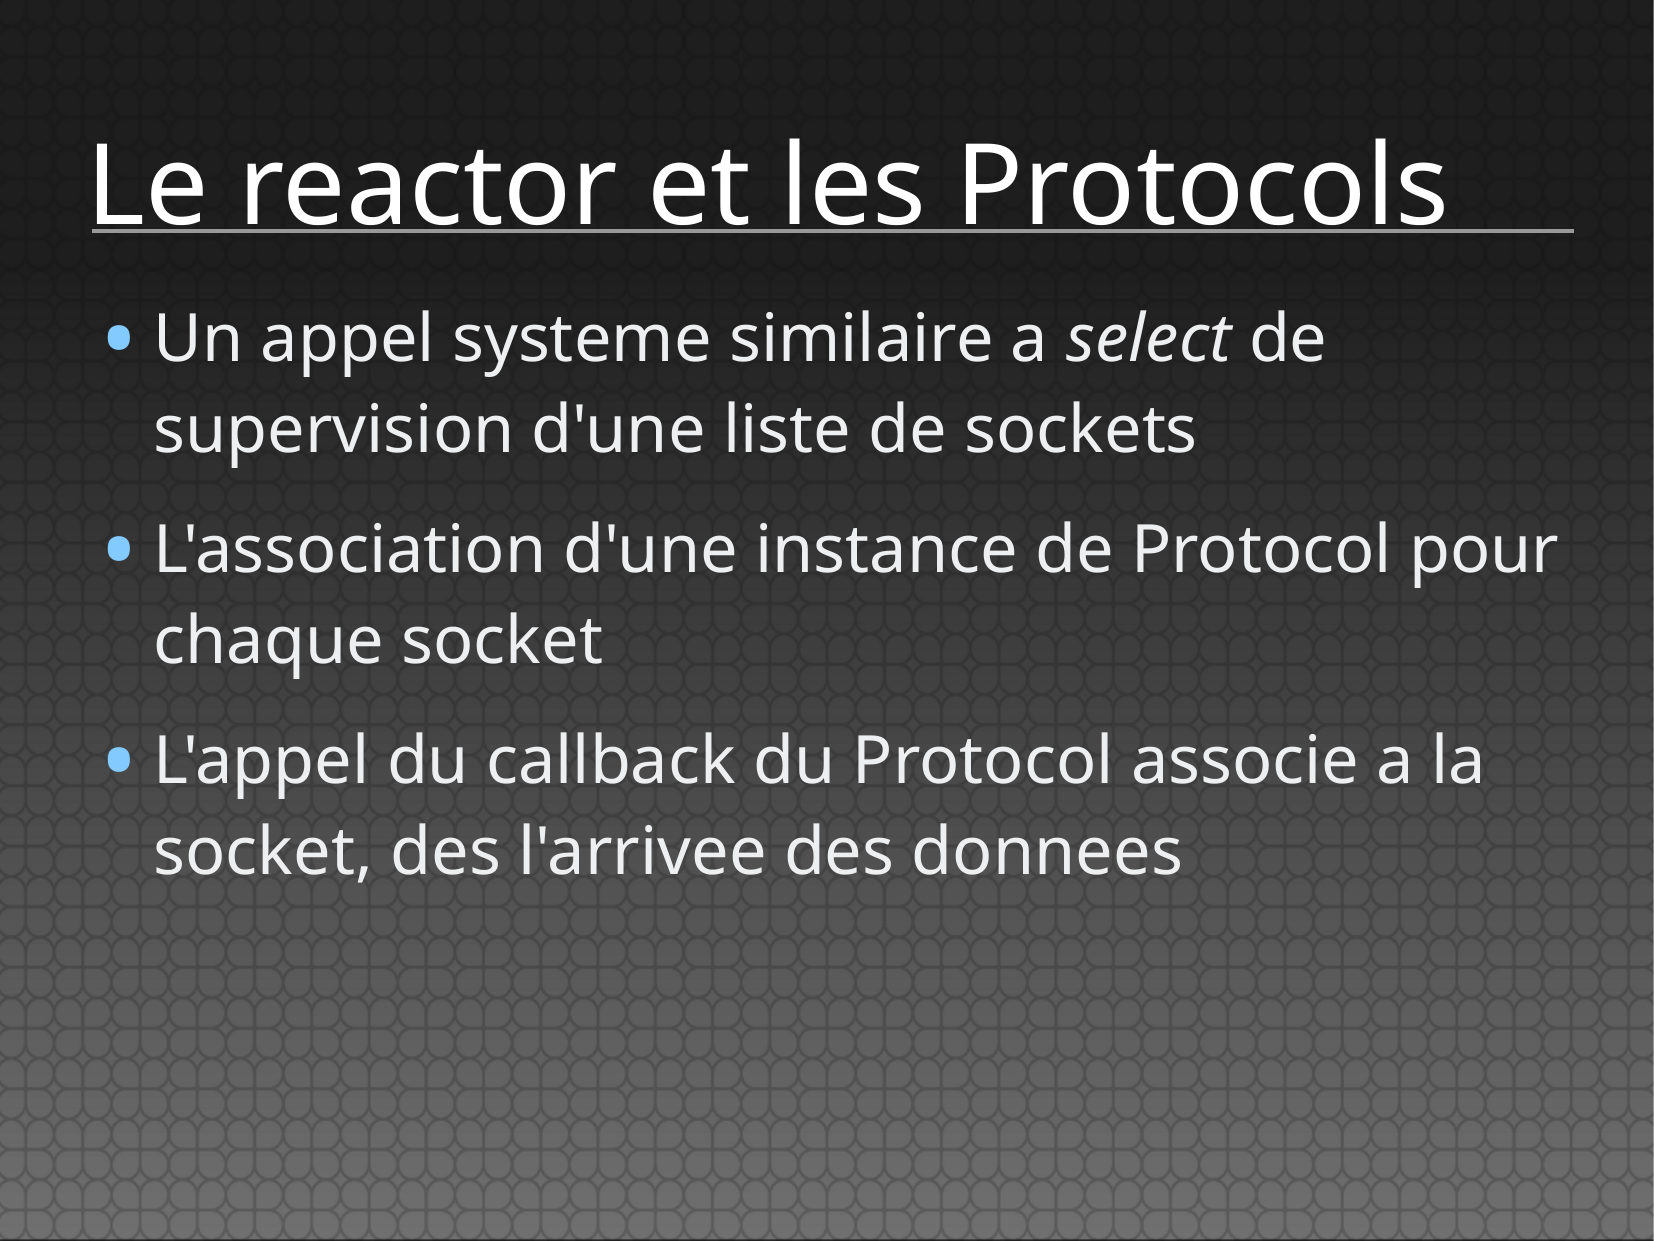

# Le reactor et les Protocols
Un appel systeme similaire a select de supervision d'une liste de sockets
L'association d'une instance de Protocol pour chaque socket
L'appel du callback du Protocol associe a la socket, des l'arrivee des donnees